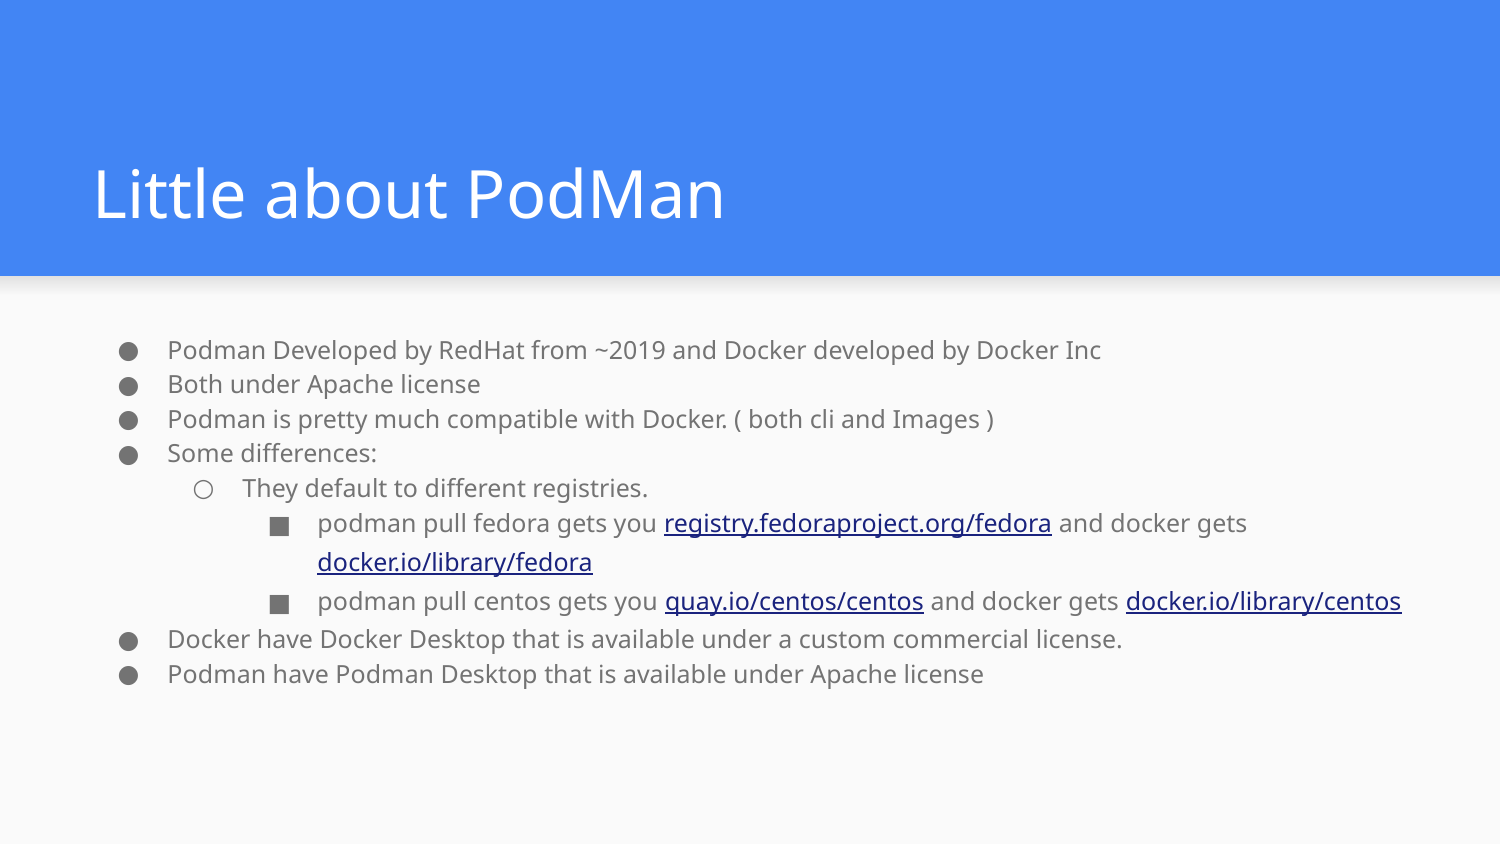

# Little about PodMan
Podman Developed by RedHat from ~2019 and Docker developed by Docker Inc
Both under Apache license
Podman is pretty much compatible with Docker. ( both cli and Images )
Some differences:
They default to different registries.
podman pull fedora gets you registry.fedoraproject.org/fedora and docker gets docker.io/library/fedora
podman pull centos gets you quay.io/centos/centos and docker gets docker.io/library/centos
Docker have Docker Desktop that is available under a custom commercial license.
Podman have Podman Desktop that is available under Apache license